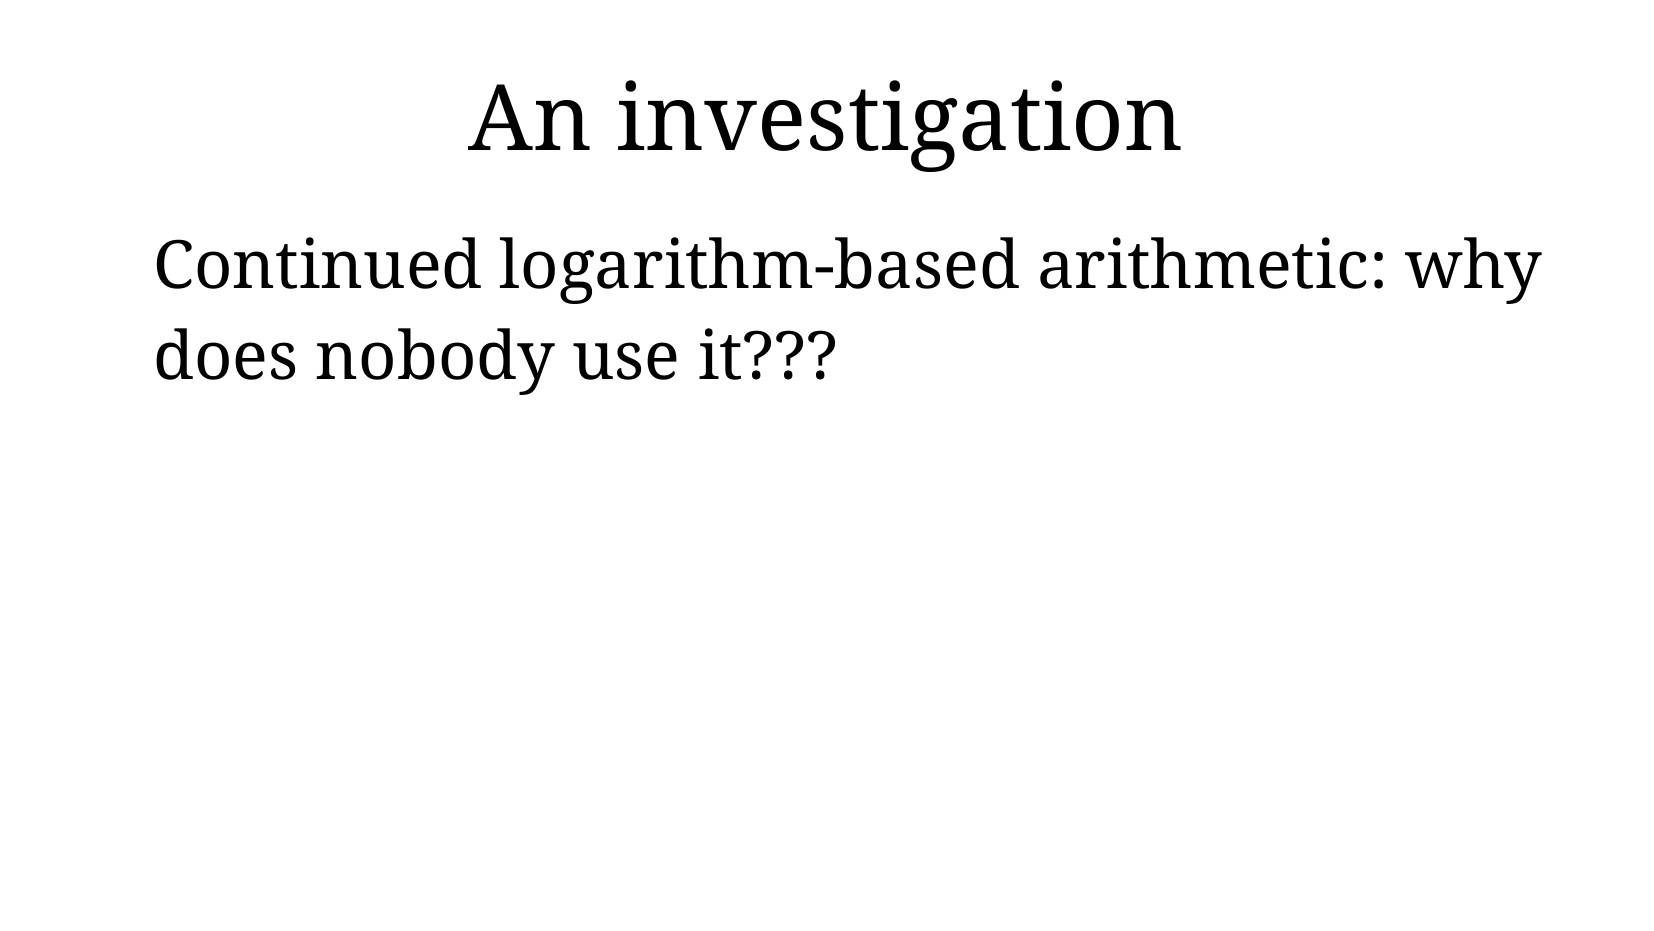

# An investigation
Continued logarithm-based arithmetic: why does nobody use it???